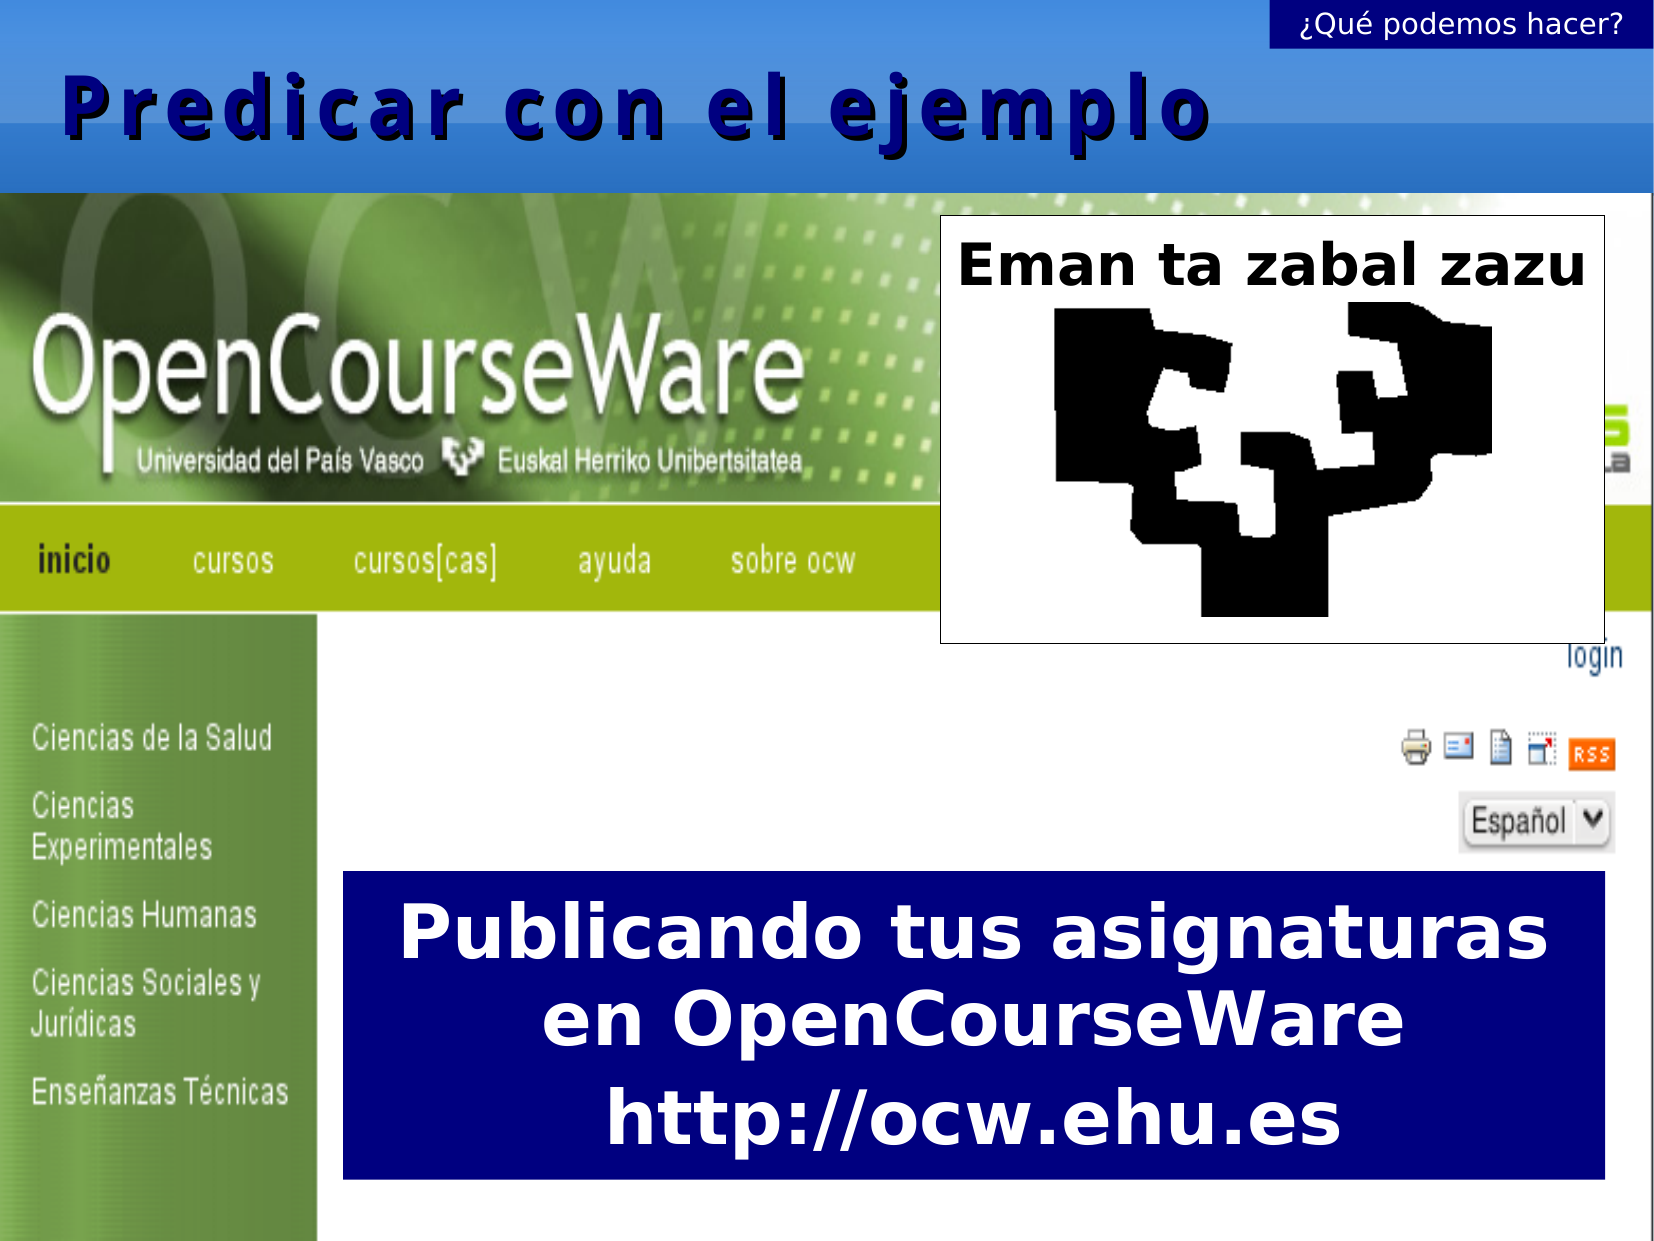

¿Qué podemos hacer?
# Predicar con el ejemplo
Eman ta zabal zazu
Publicando tus asignaturas en OpenCourseWare
http://ocw.ehu.es